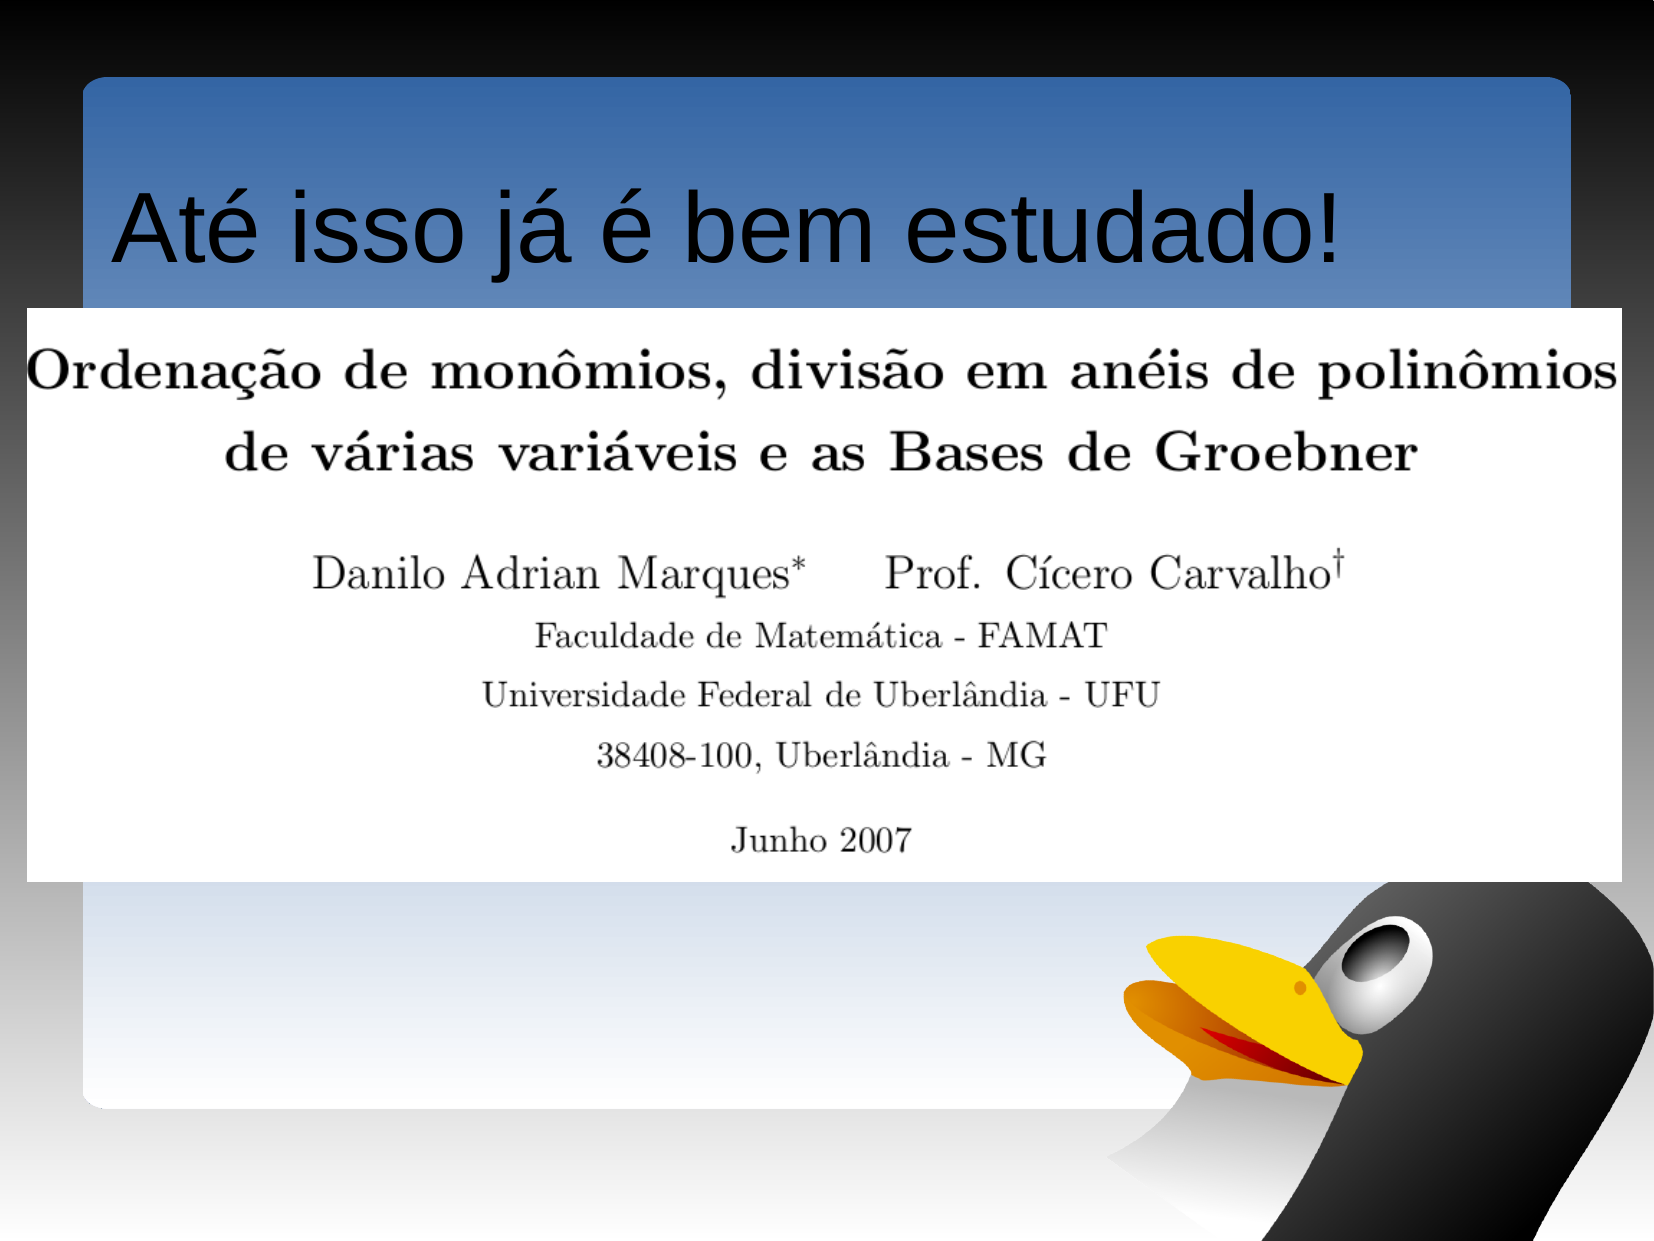

Até isso já é bem estudado!
FAMAT em Revista no 9, Out 2007